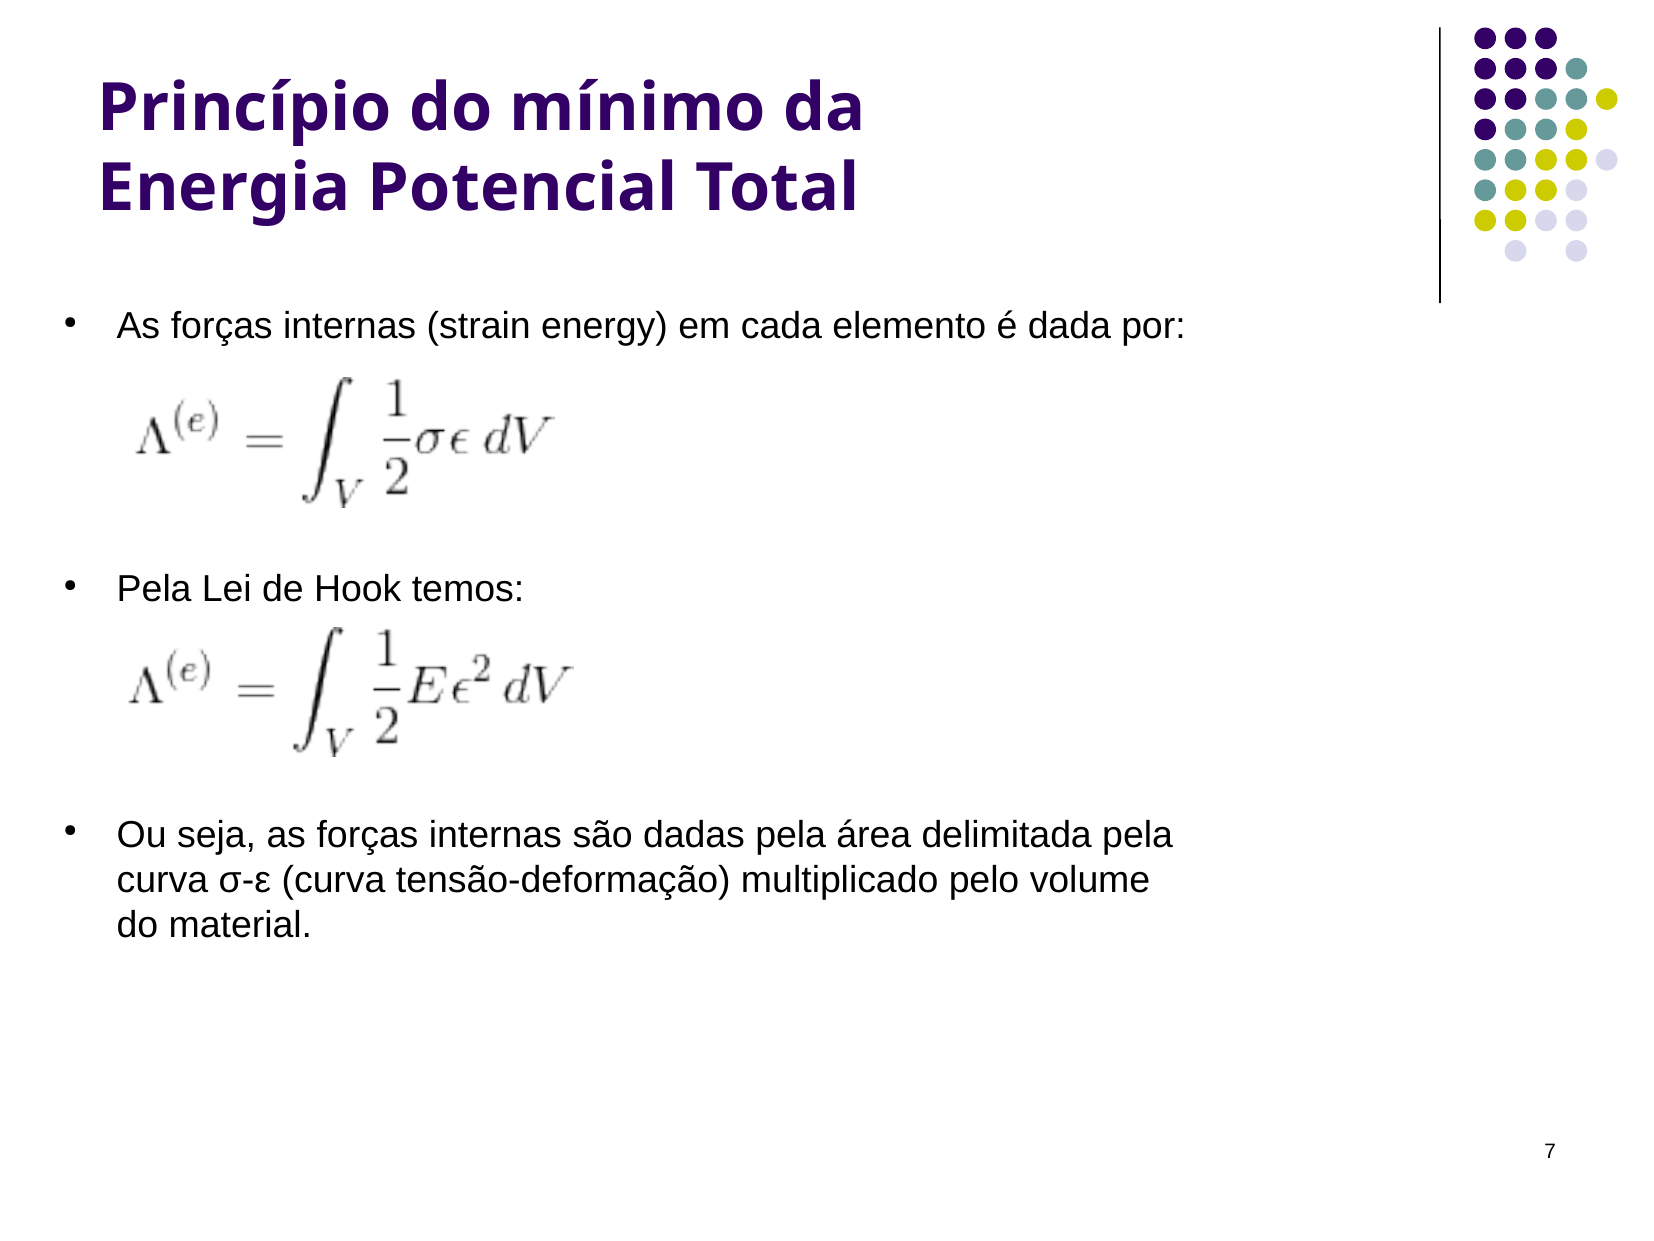

# Princípio do mínimo da Energia Potencial Total
As forças internas (strain energy) em cada elemento é dada por:
Pela Lei de Hook temos:
Ou seja, as forças internas são dadas pela área delimitada pela curva σ-ε (curva tensão-deformação) multiplicado pelo volume do material.